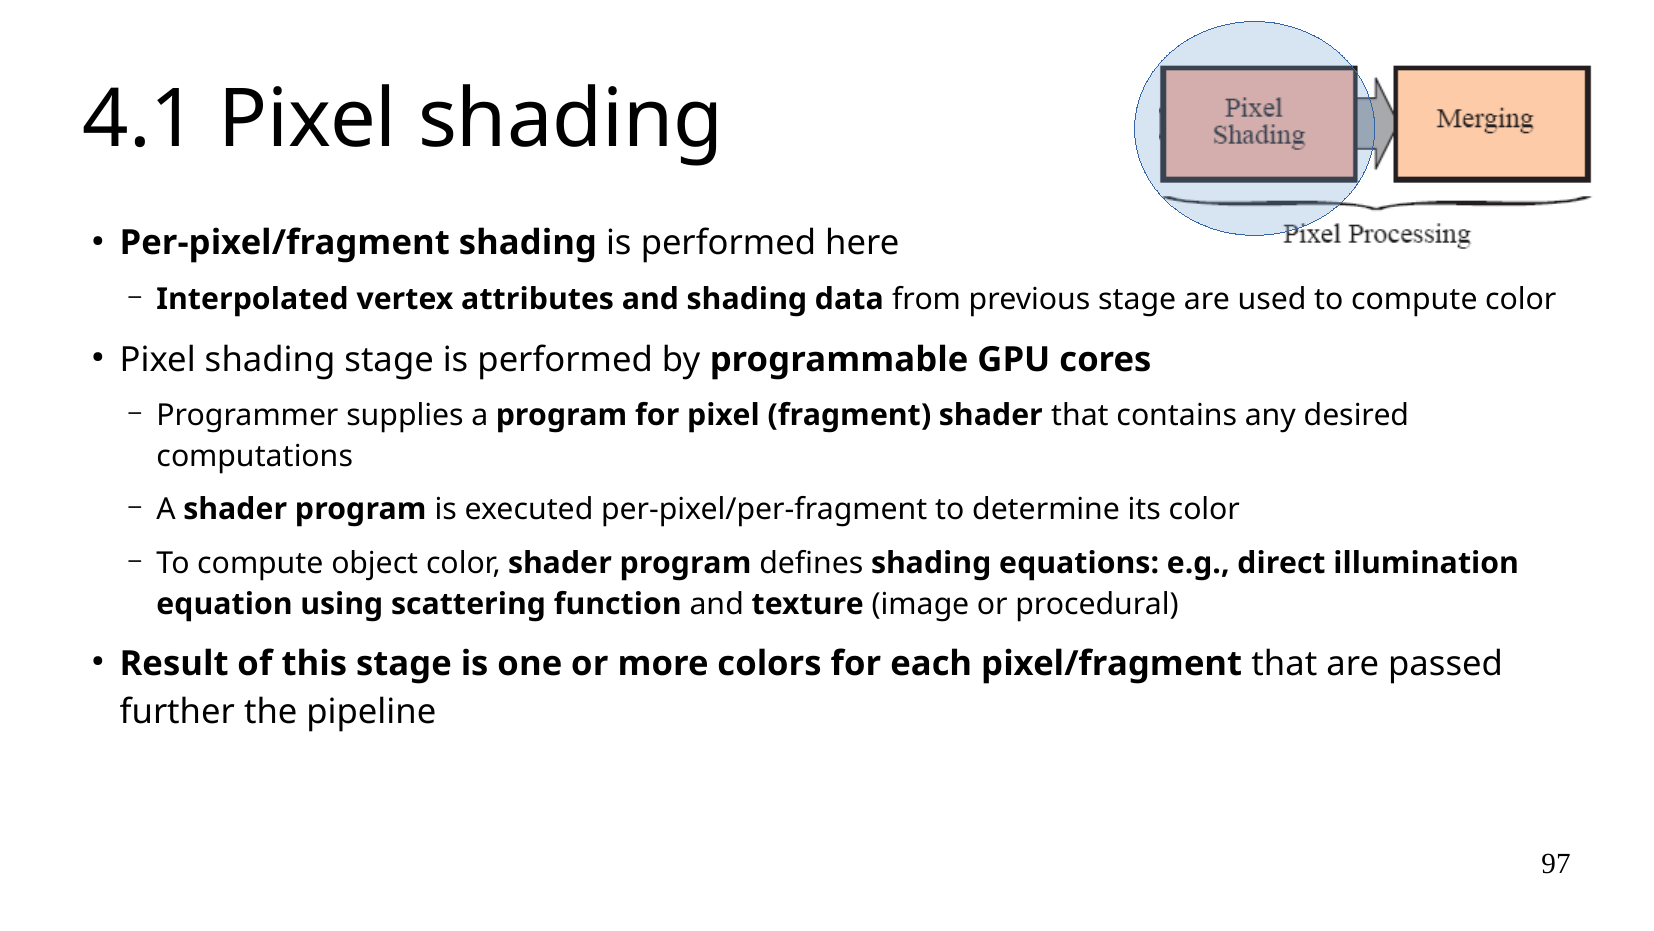

# 4.1 Pixel shading
Per-pixel/fragment shading is performed here
Interpolated vertex attributes and shading data from previous stage are used to compute color
Pixel shading stage is performed by programmable GPU cores
Programmer supplies a program for pixel (fragment) shader that contains any desired computations
A shader program is executed per-pixel/per-fragment to determine its color
To compute object color, shader program defines shading equations: e.g., direct illumination equation using scattering function and texture (image or procedural)
Result of this stage is one or more colors for each pixel/fragment that are passed further the pipeline
97